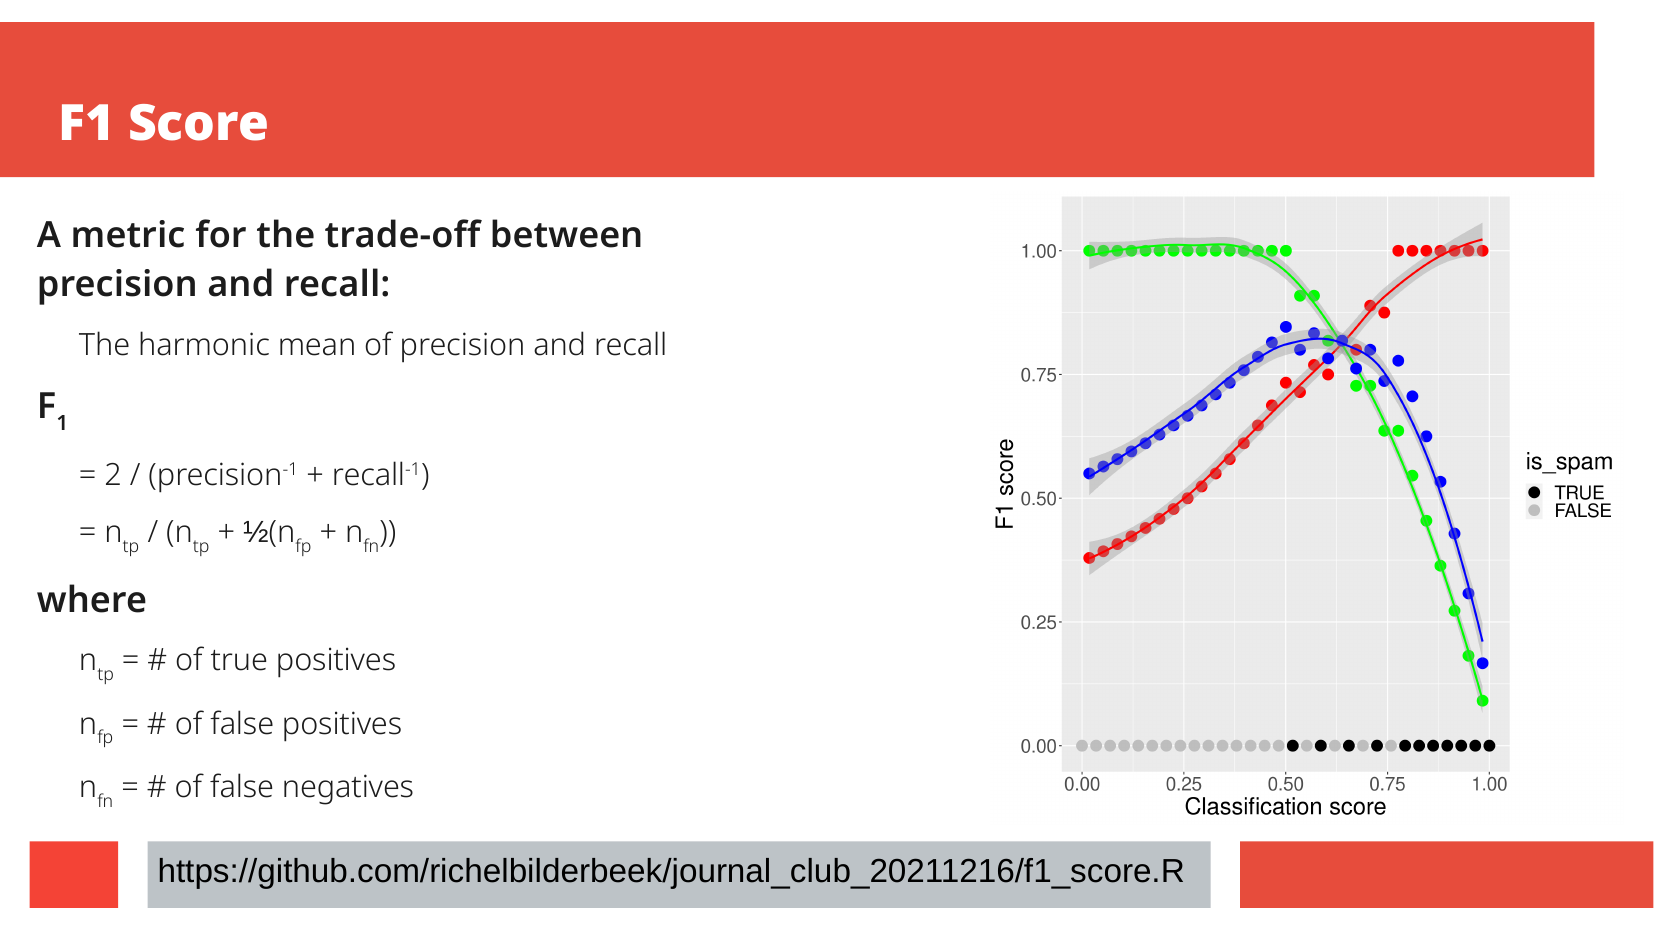

# F1 Score
A metric for the trade-off between precision and recall:
The harmonic mean of precision and recall
F1
= 2 / (precision-1 + recall-1)
= ntp / (ntp + ½(nfp + nfn))
where
ntp = # of true positives
nfp = # of false positives
nfn = # of false negatives
https://github.com/richelbilderbeek/journal_club_20211216/f1_score.R